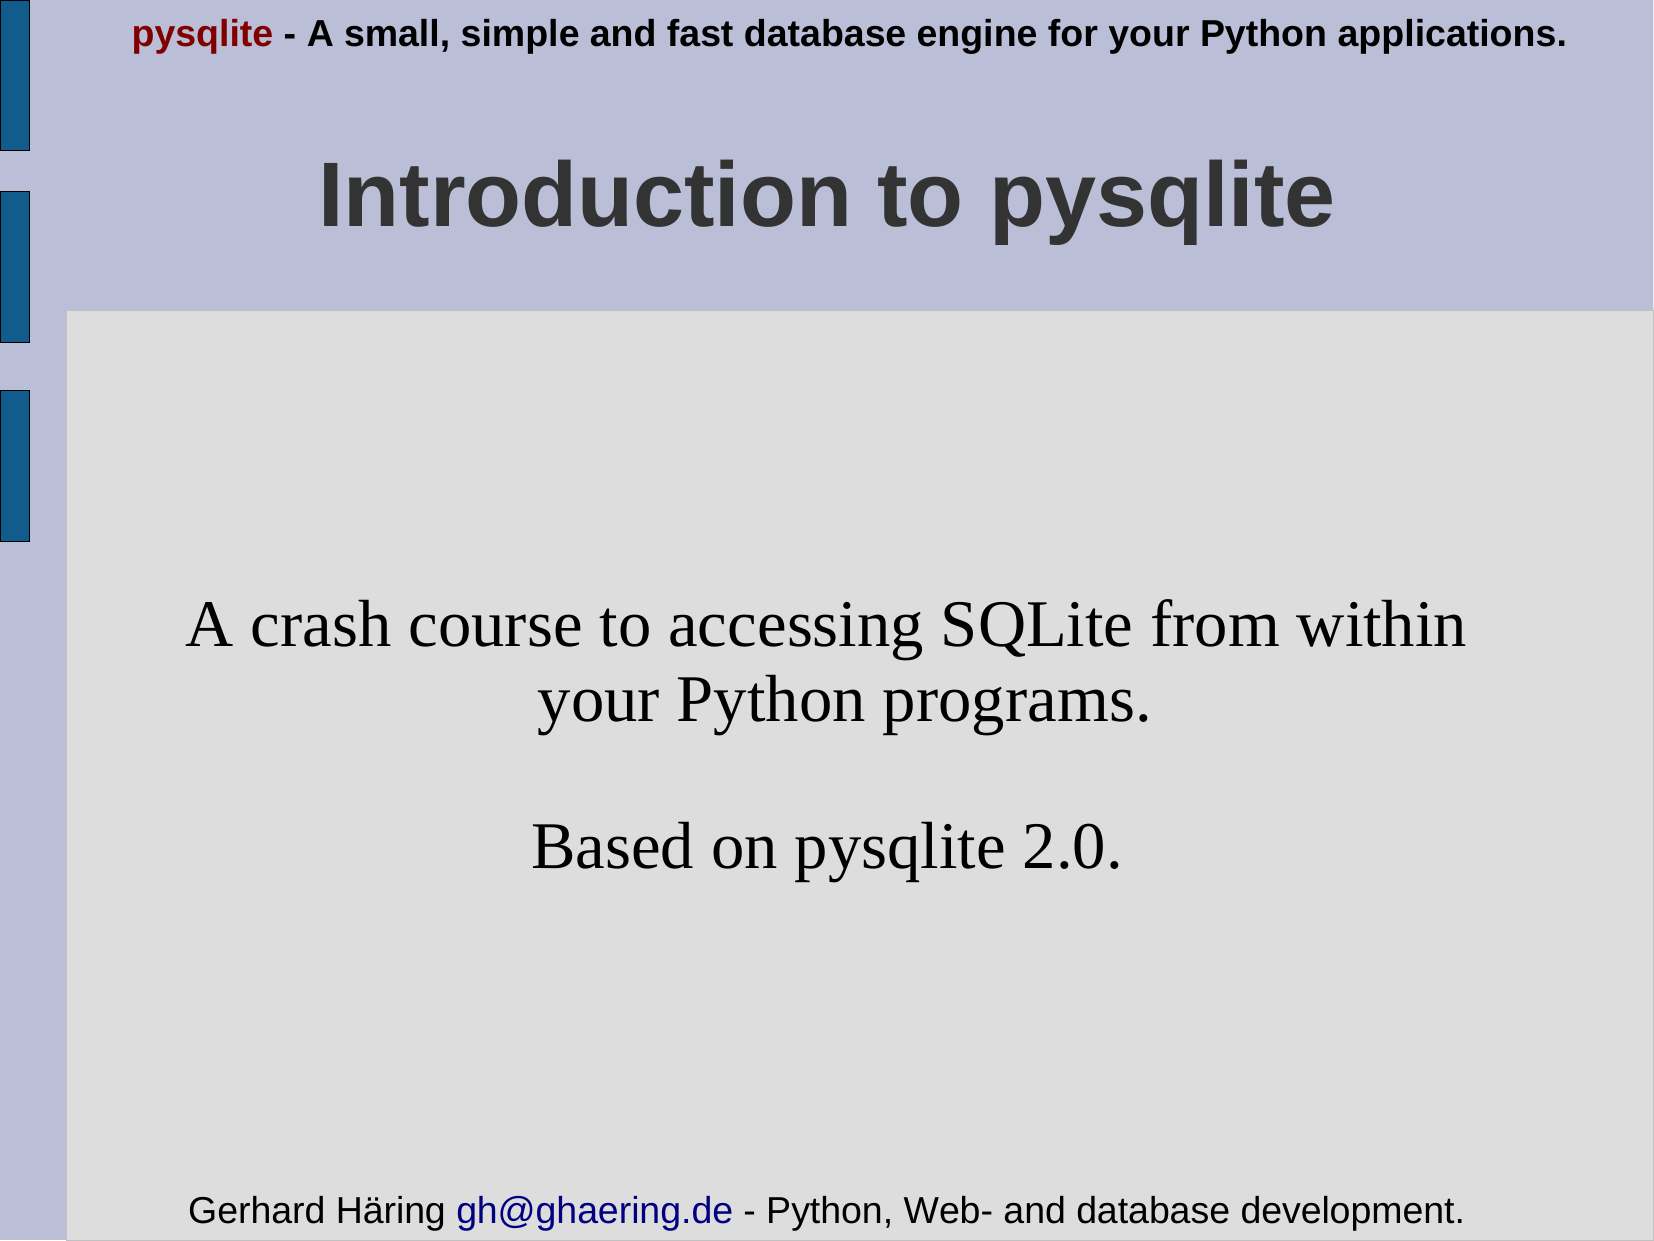

# Introduction to pysqlite
A crash course to accessing SQLite from within your Python programs.
Based on pysqlite 2.0.